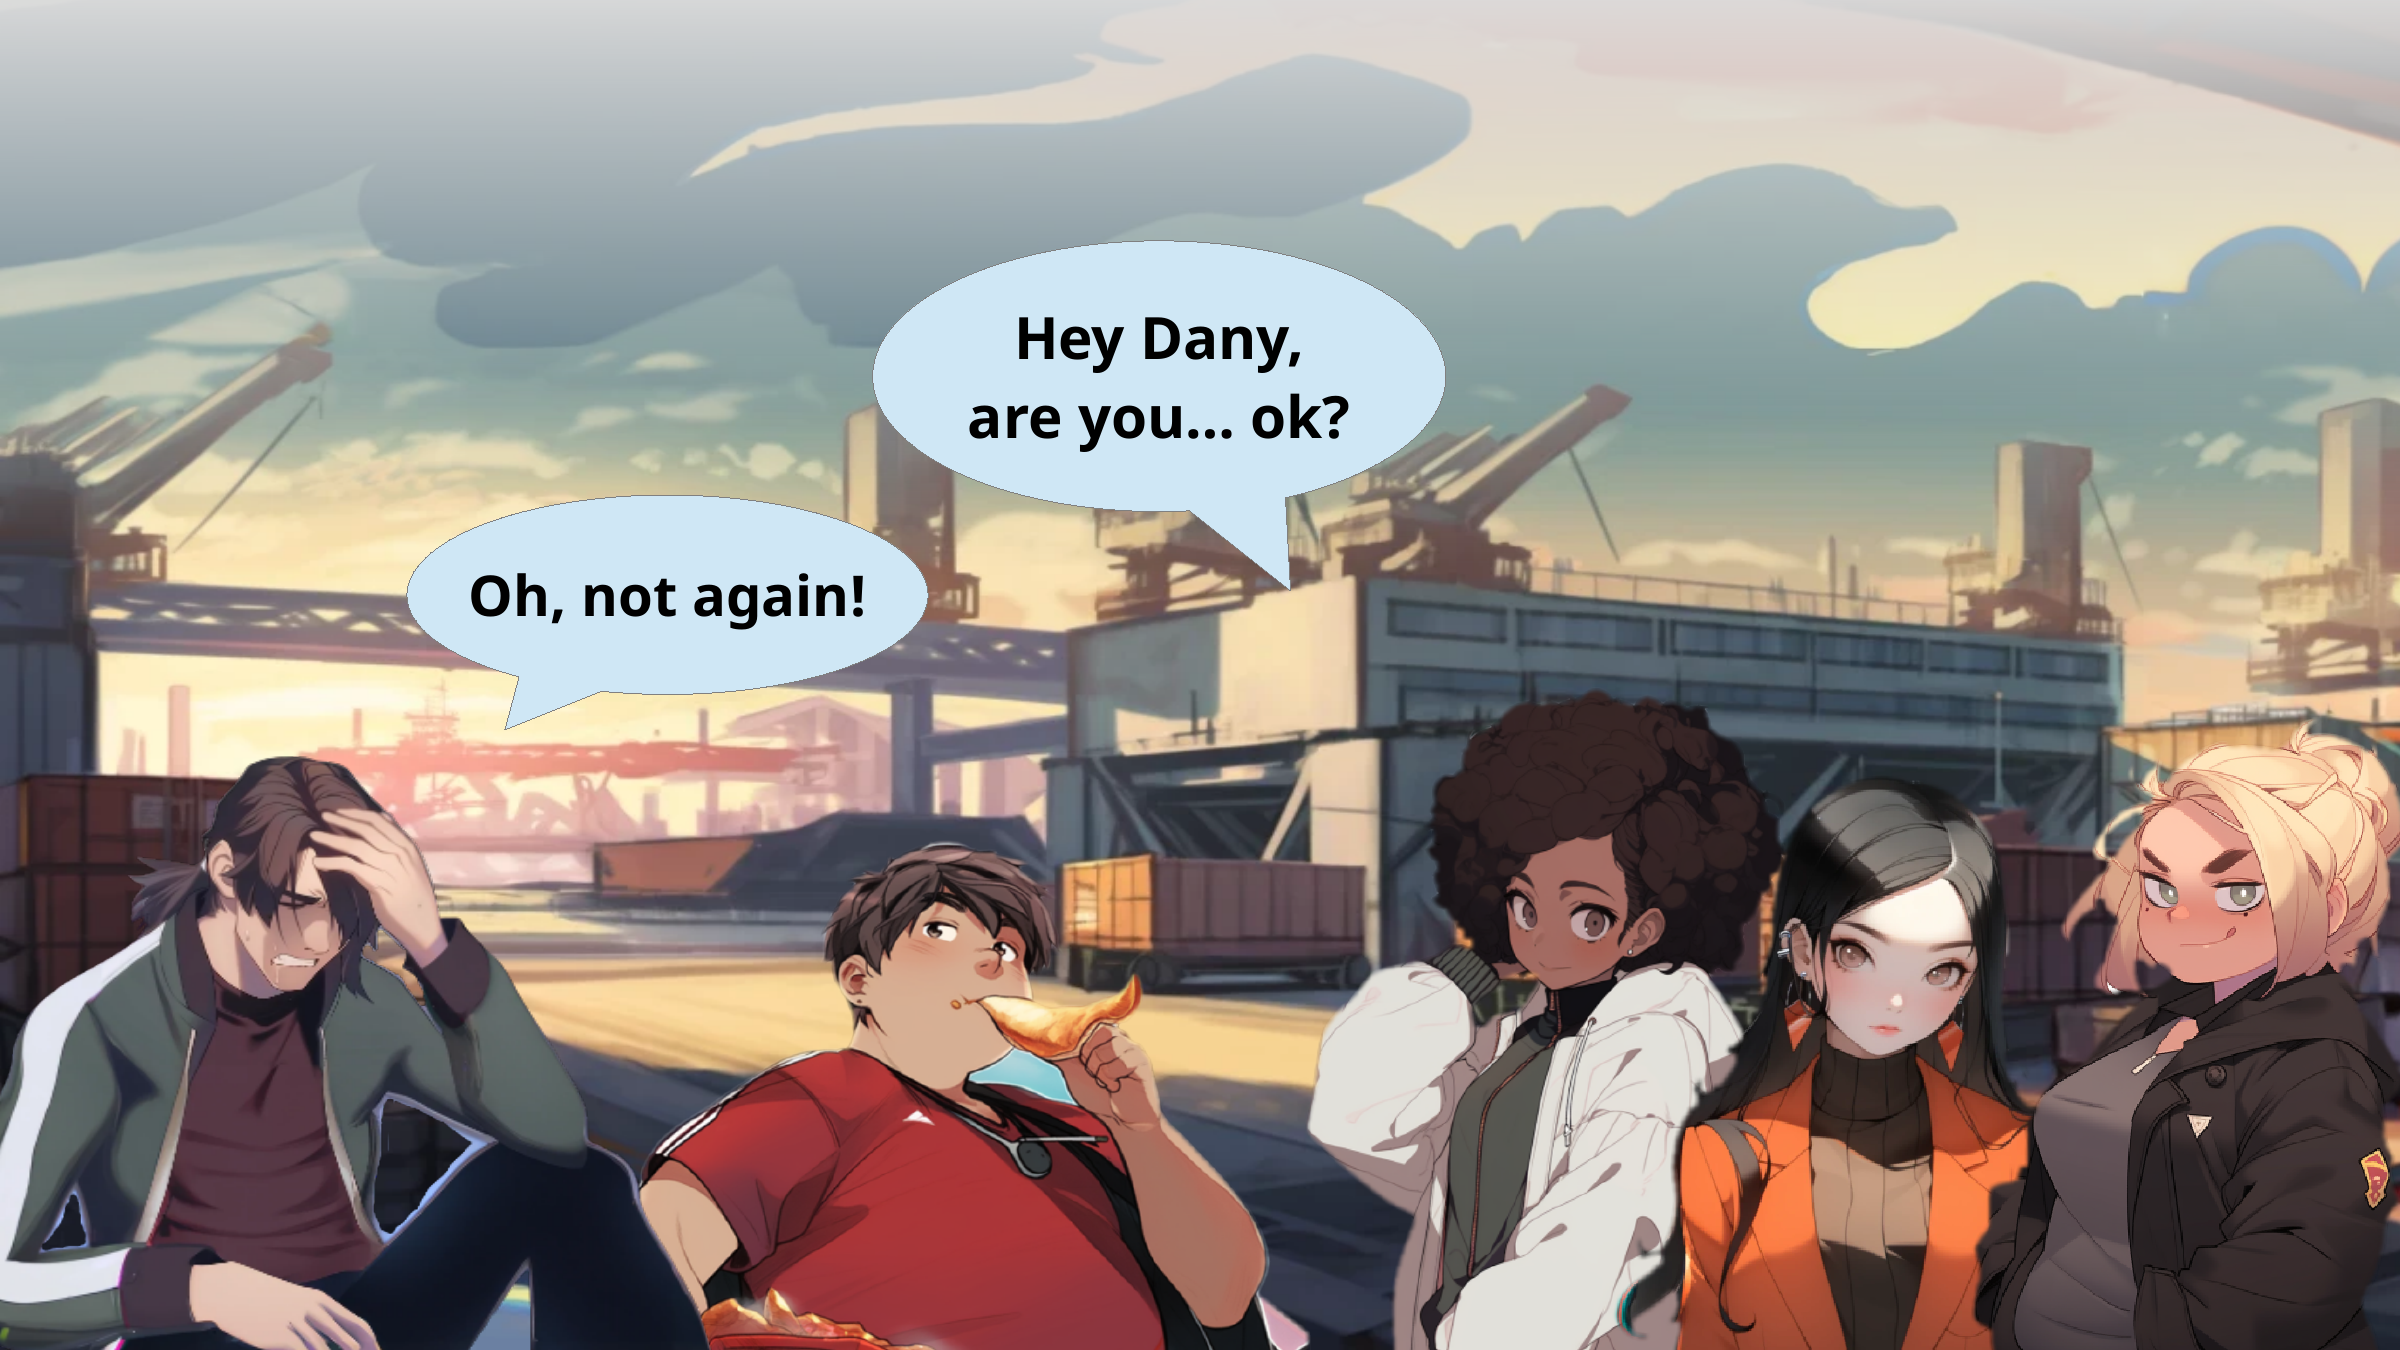

Hey Dany,
are you… ok?
Oh, not again!